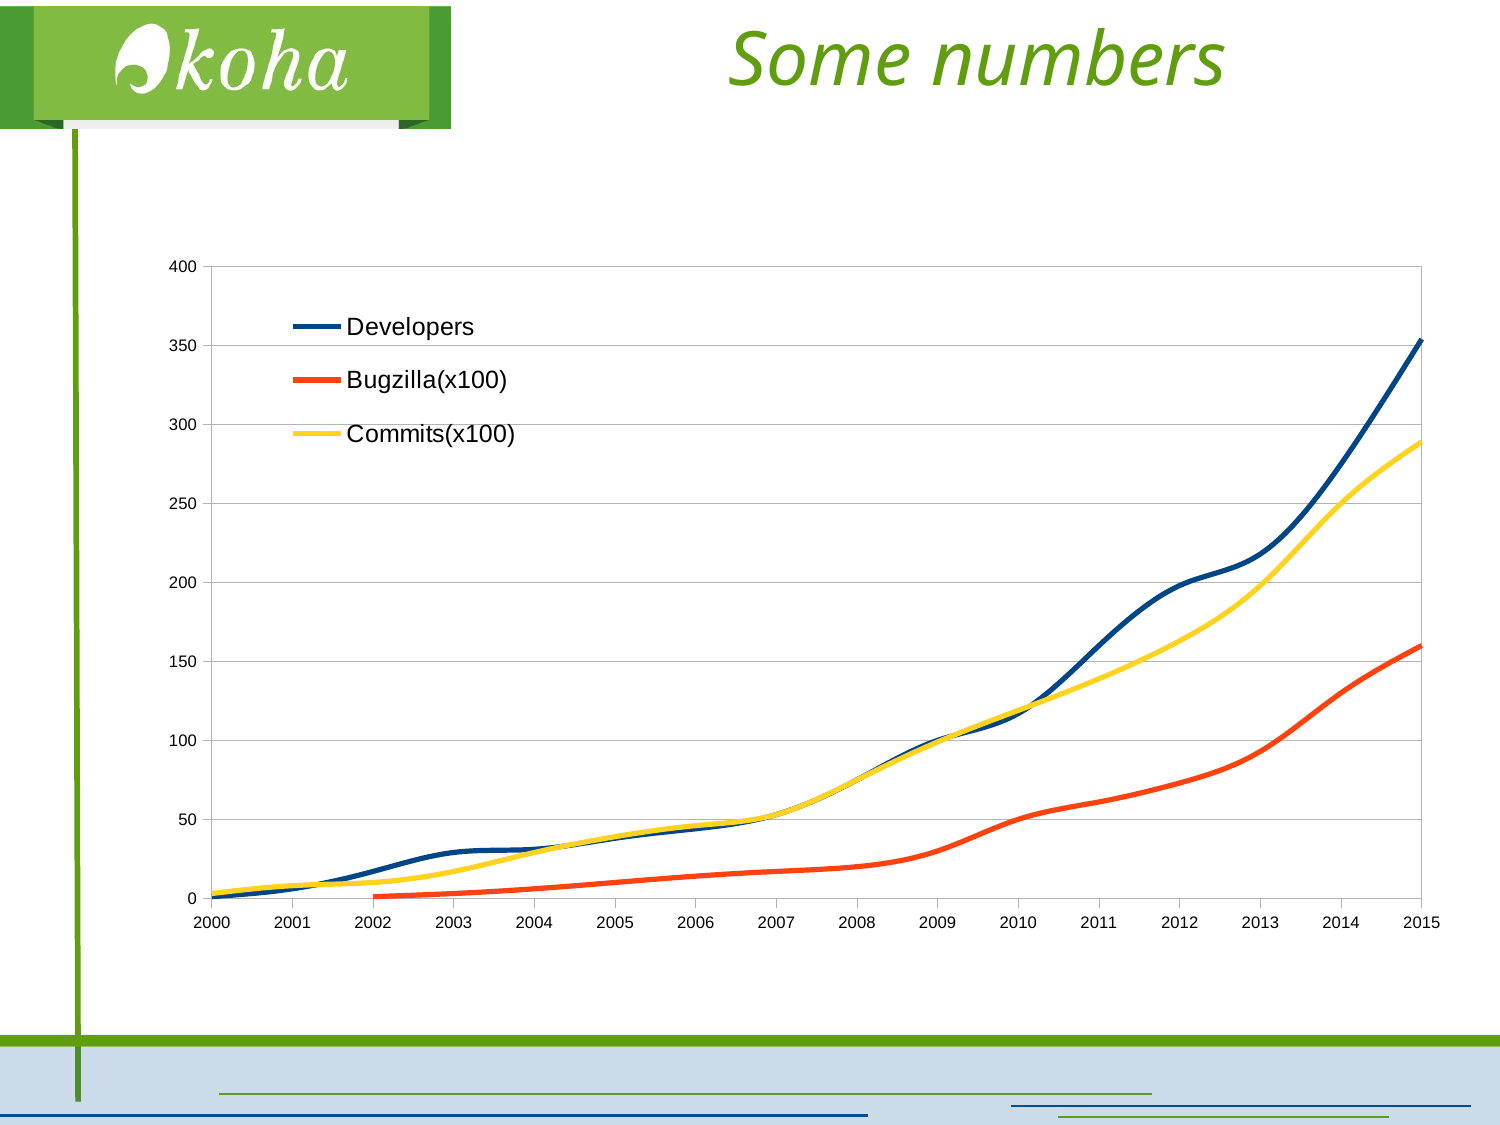

# Some numbers
### Chart
| Category | Developers | Bugzilla(x100) | Commits(x100) |
|---|---|---|---|
| 2000 | 1.0 | None | 3.0 |
| 2001 | 6.0 | None | 8.0 |
| 2002 | 17.0 | 1.0 | 10.0 |
| 2003 | 29.0 | 3.0 | 17.0 |
| 2004 | 31.0 | 6.0 | 29.0 |
| 2005 | 38.0 | 10.0 | 39.0 |
| 2006 | 44.0 | 14.0 | 46.0 |
| 2007 | 53.0 | 17.0 | 53.0 |
| 2008 | 75.0 | 20.0 | 75.0 |
| 2009 | 100.0 | 30.0 | 99.0 |
| 2010 | 117.0 | 50.0 | 119.0 |
| 2011 | 160.0 | 61.0 | 139.0 |
| 2012 | 198.0 | 73.0 | 163.0 |
| 2013 | 218.0 | 93.0 | 198.0 |
| 2014 | 275.0 | 130.0 | 250.0 |
| 2015 | 354.0 | 160.0 | 289.0 |